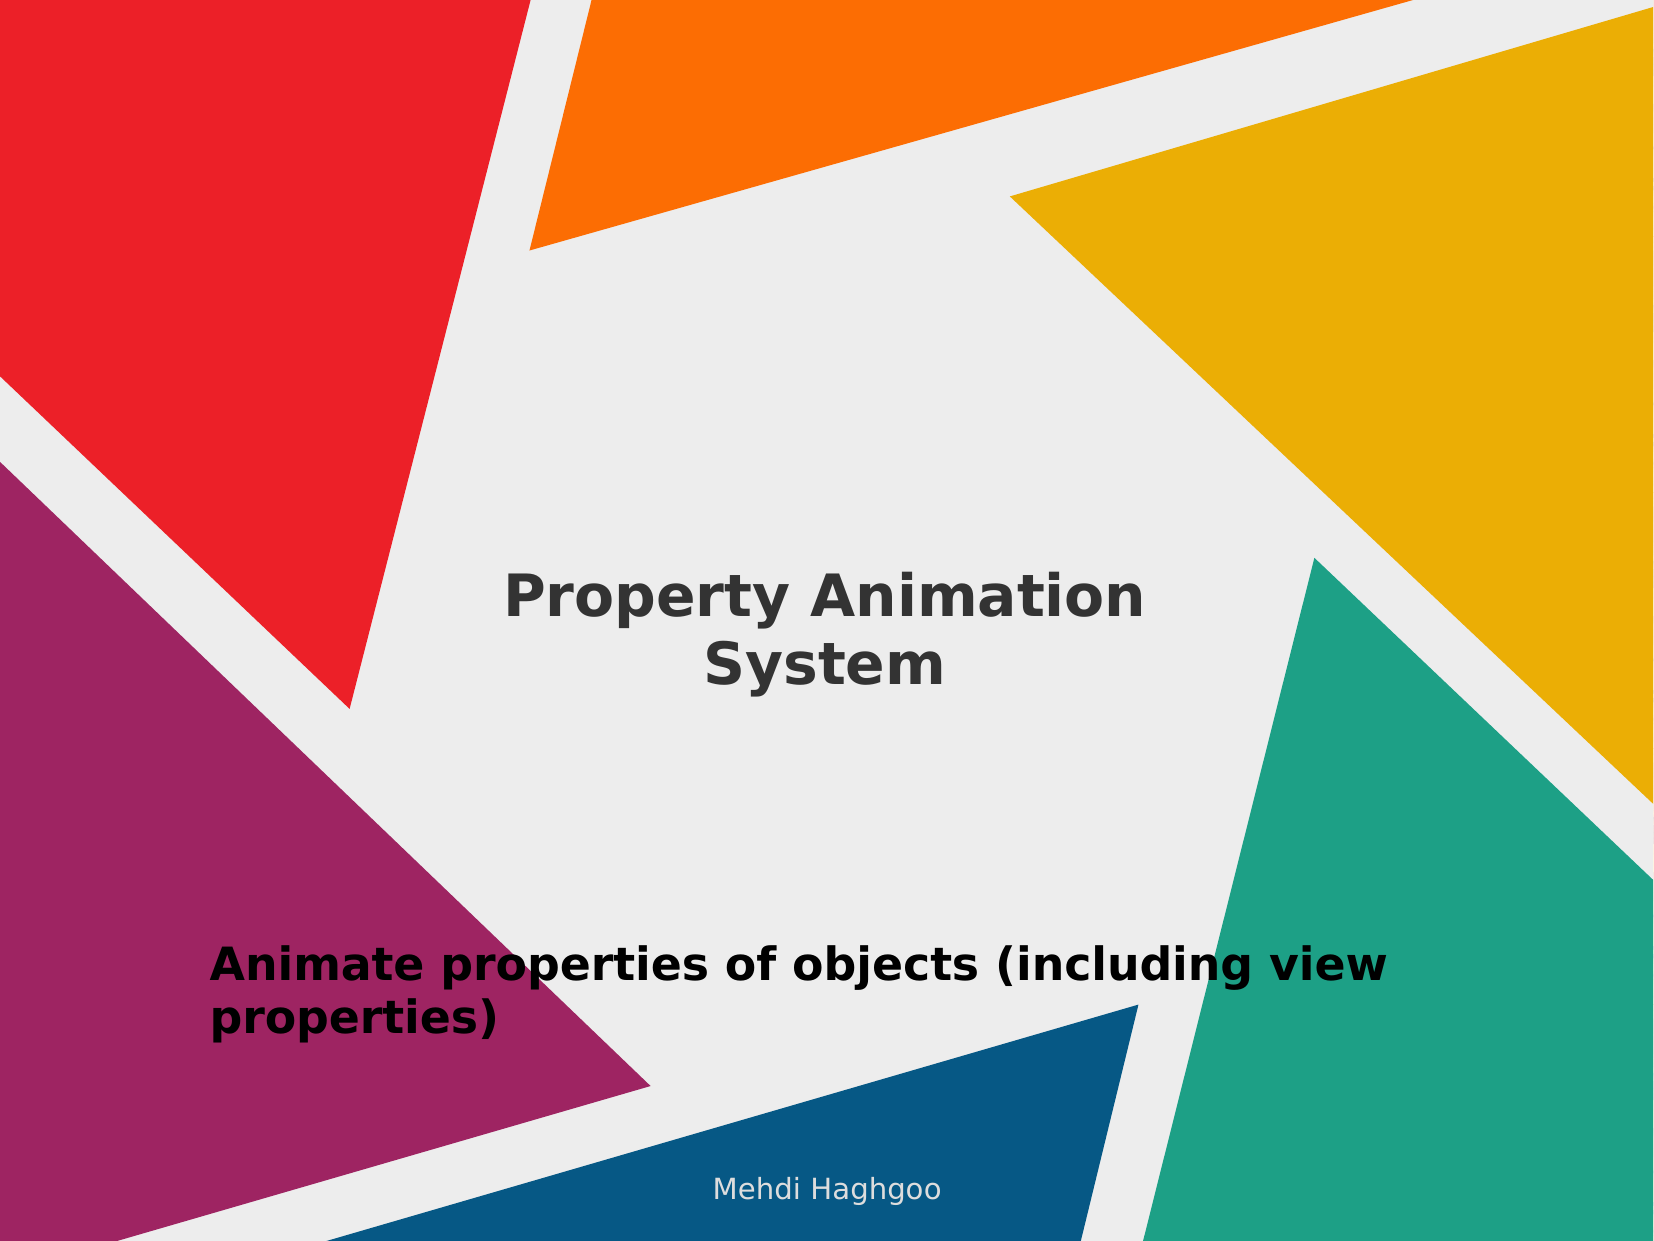

# Property Animation System
Animate properties of objects (including view properties)
Mehdi Haghgoo